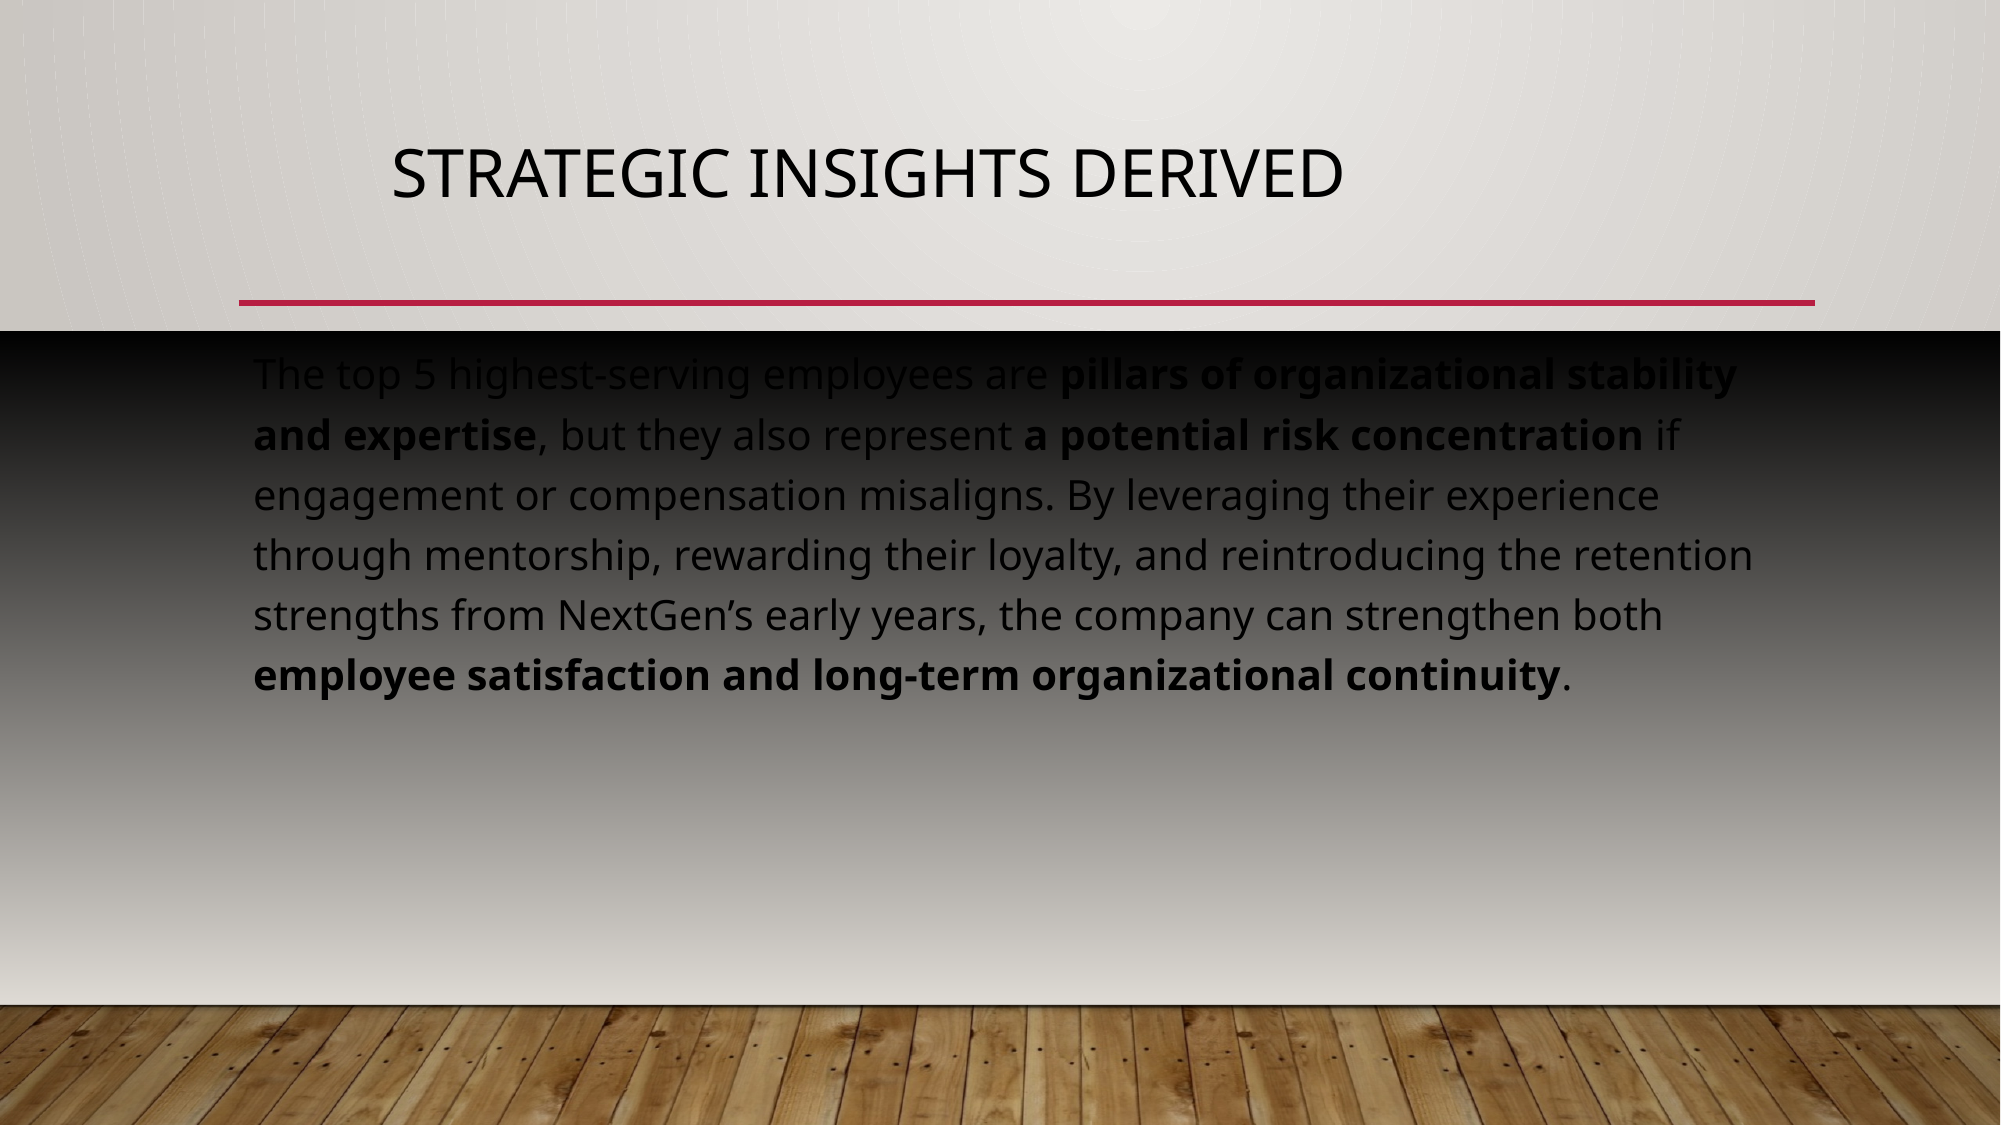

# strategic insights derived
The top 5 highest-serving employees are pillars of organizational stability and expertise, but they also represent a potential risk concentration if engagement or compensation misaligns. By leveraging their experience through mentorship, rewarding their loyalty, and reintroducing the retention strengths from NextGen’s early years, the company can strengthen both employee satisfaction and long-term organizational continuity.